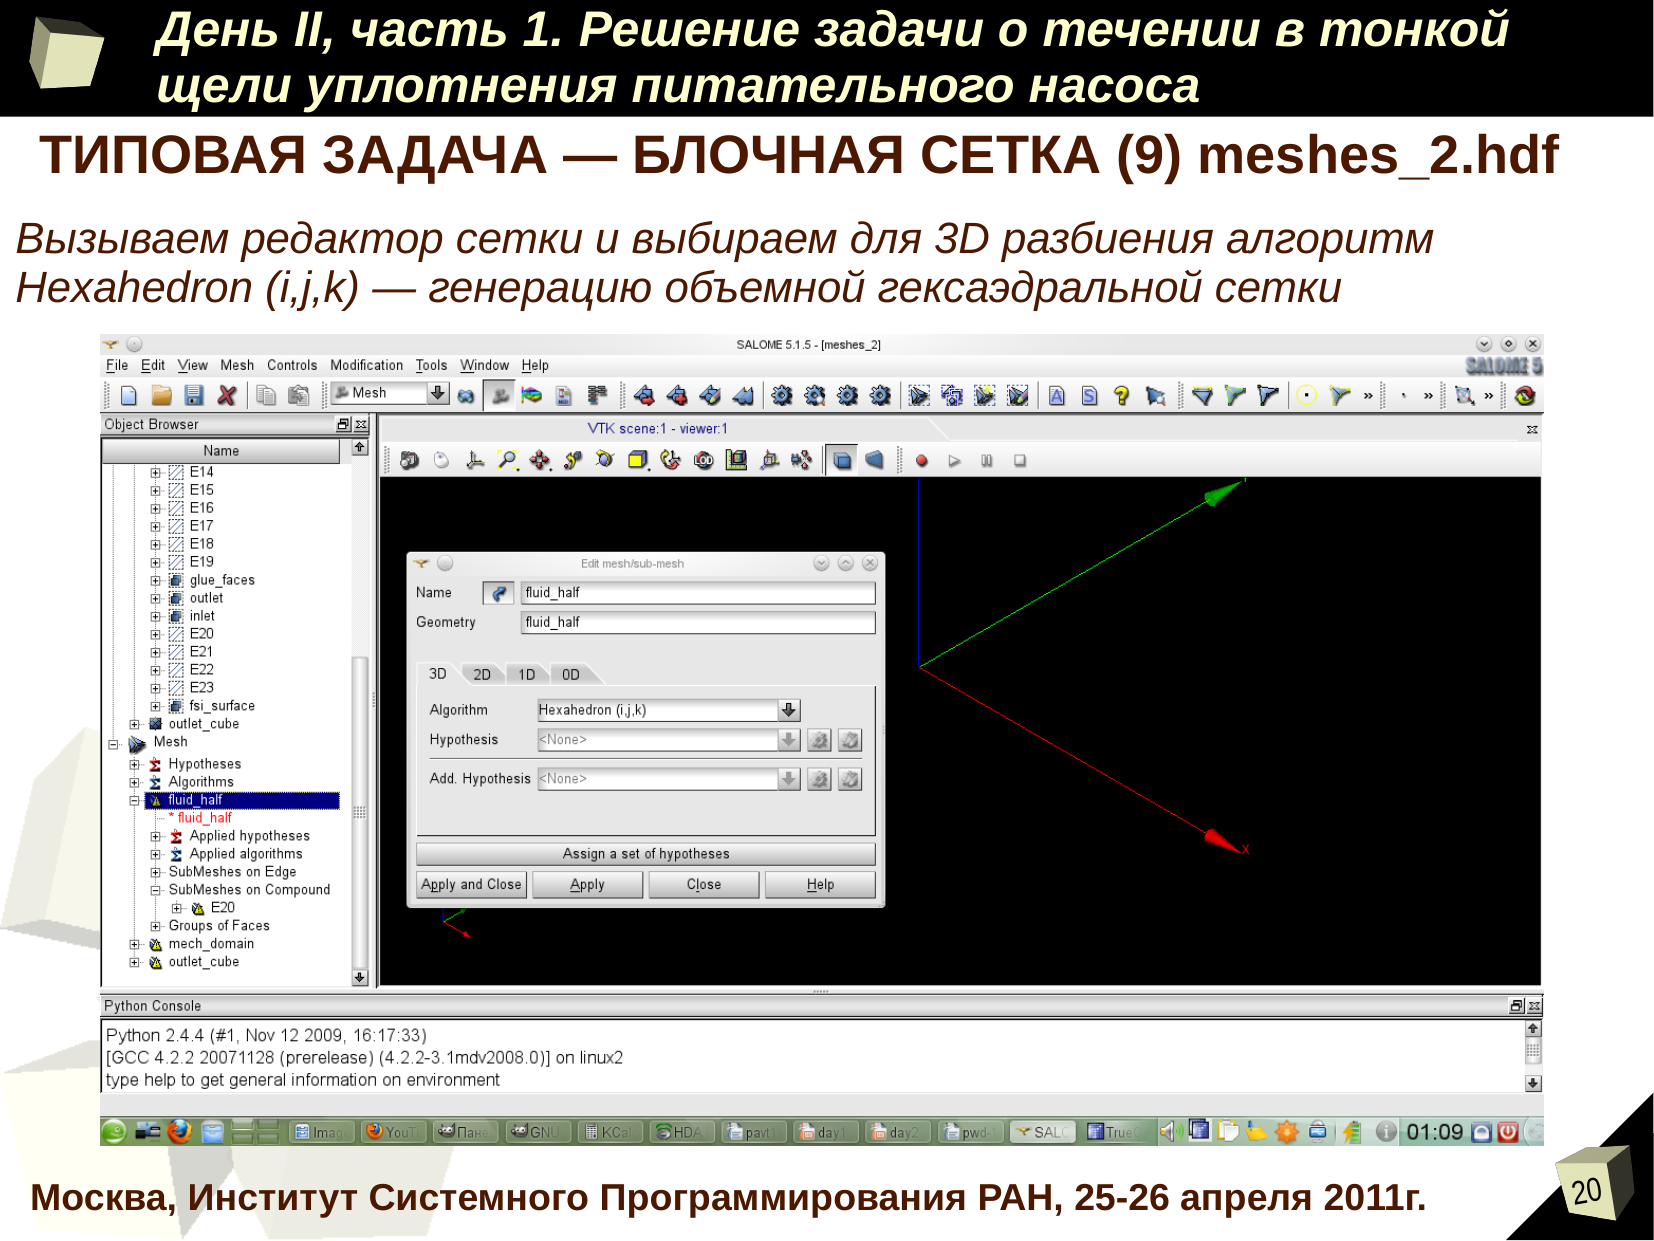

ТИПОВАЯ ЗАДАЧА — БЛОЧНАЯ СЕТКА (9) meshes_2.hdf
Вызываем редактор сетки и выбираем для 3D разбиения алгоритм Hexahedron (i,j,k) — генерацию объемной гексаэдральной сетки